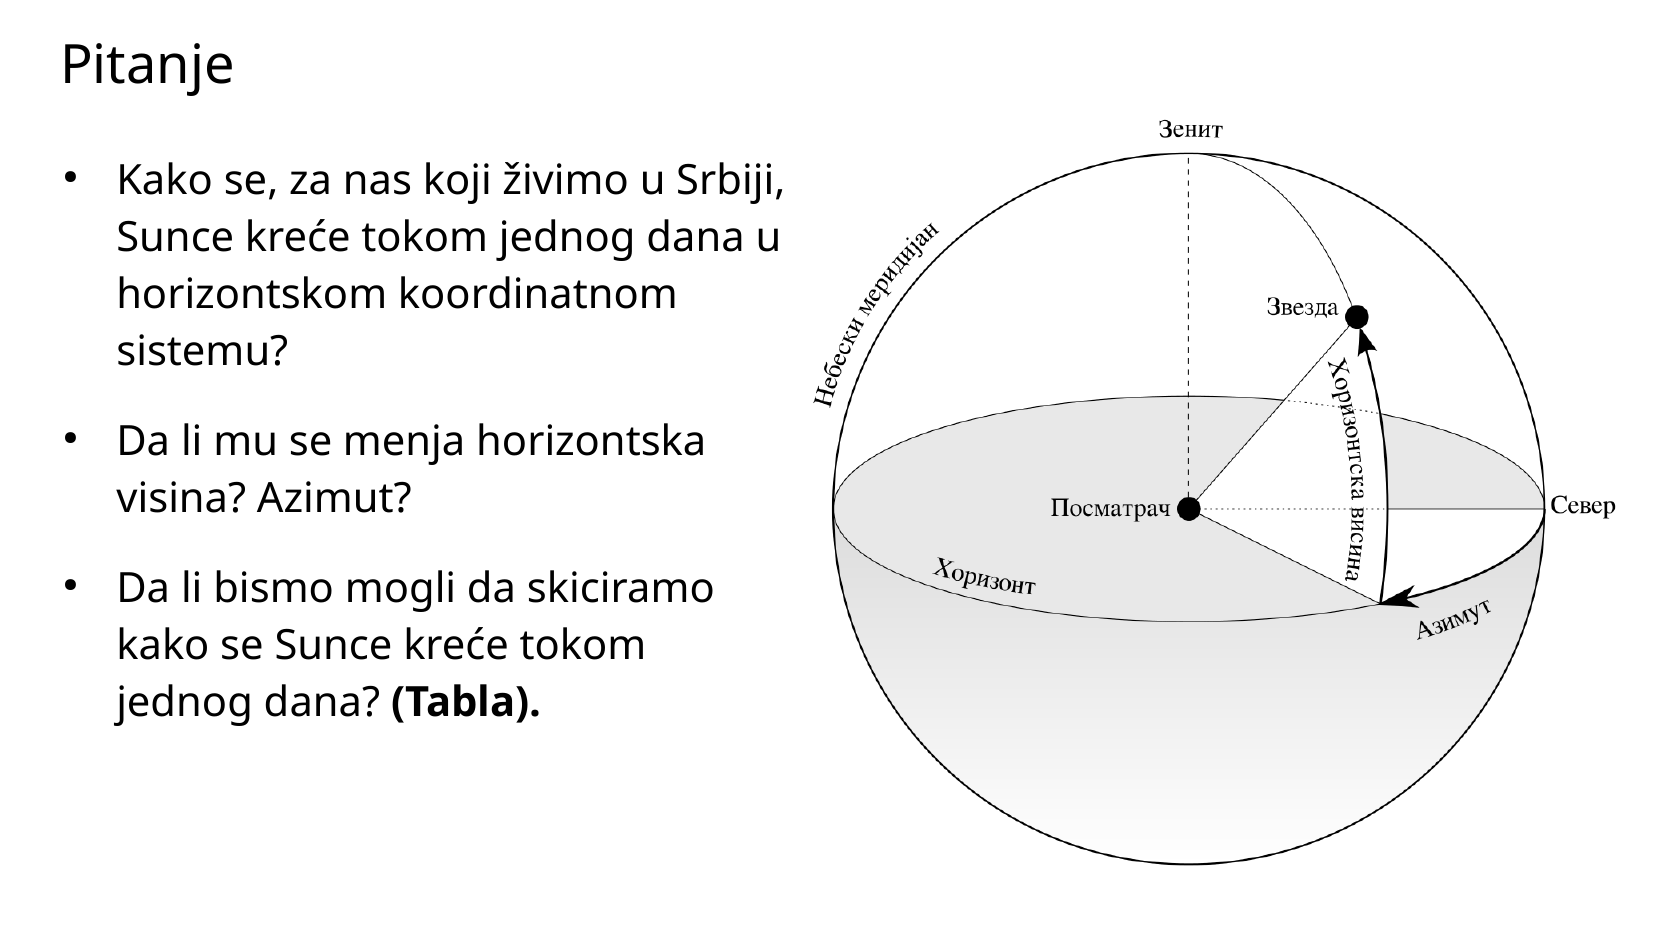

# Pitanje
Kako se, za nas koji živimo u Srbiji, Sunce kreće tokom jednog dana u horizontskom koordinatnom sistemu?
Da li mu se menja horizontska visina? Azimut?
Da li bismo mogli da skiciramo kako se Sunce kreće tokom jednog dana? (Tabla).